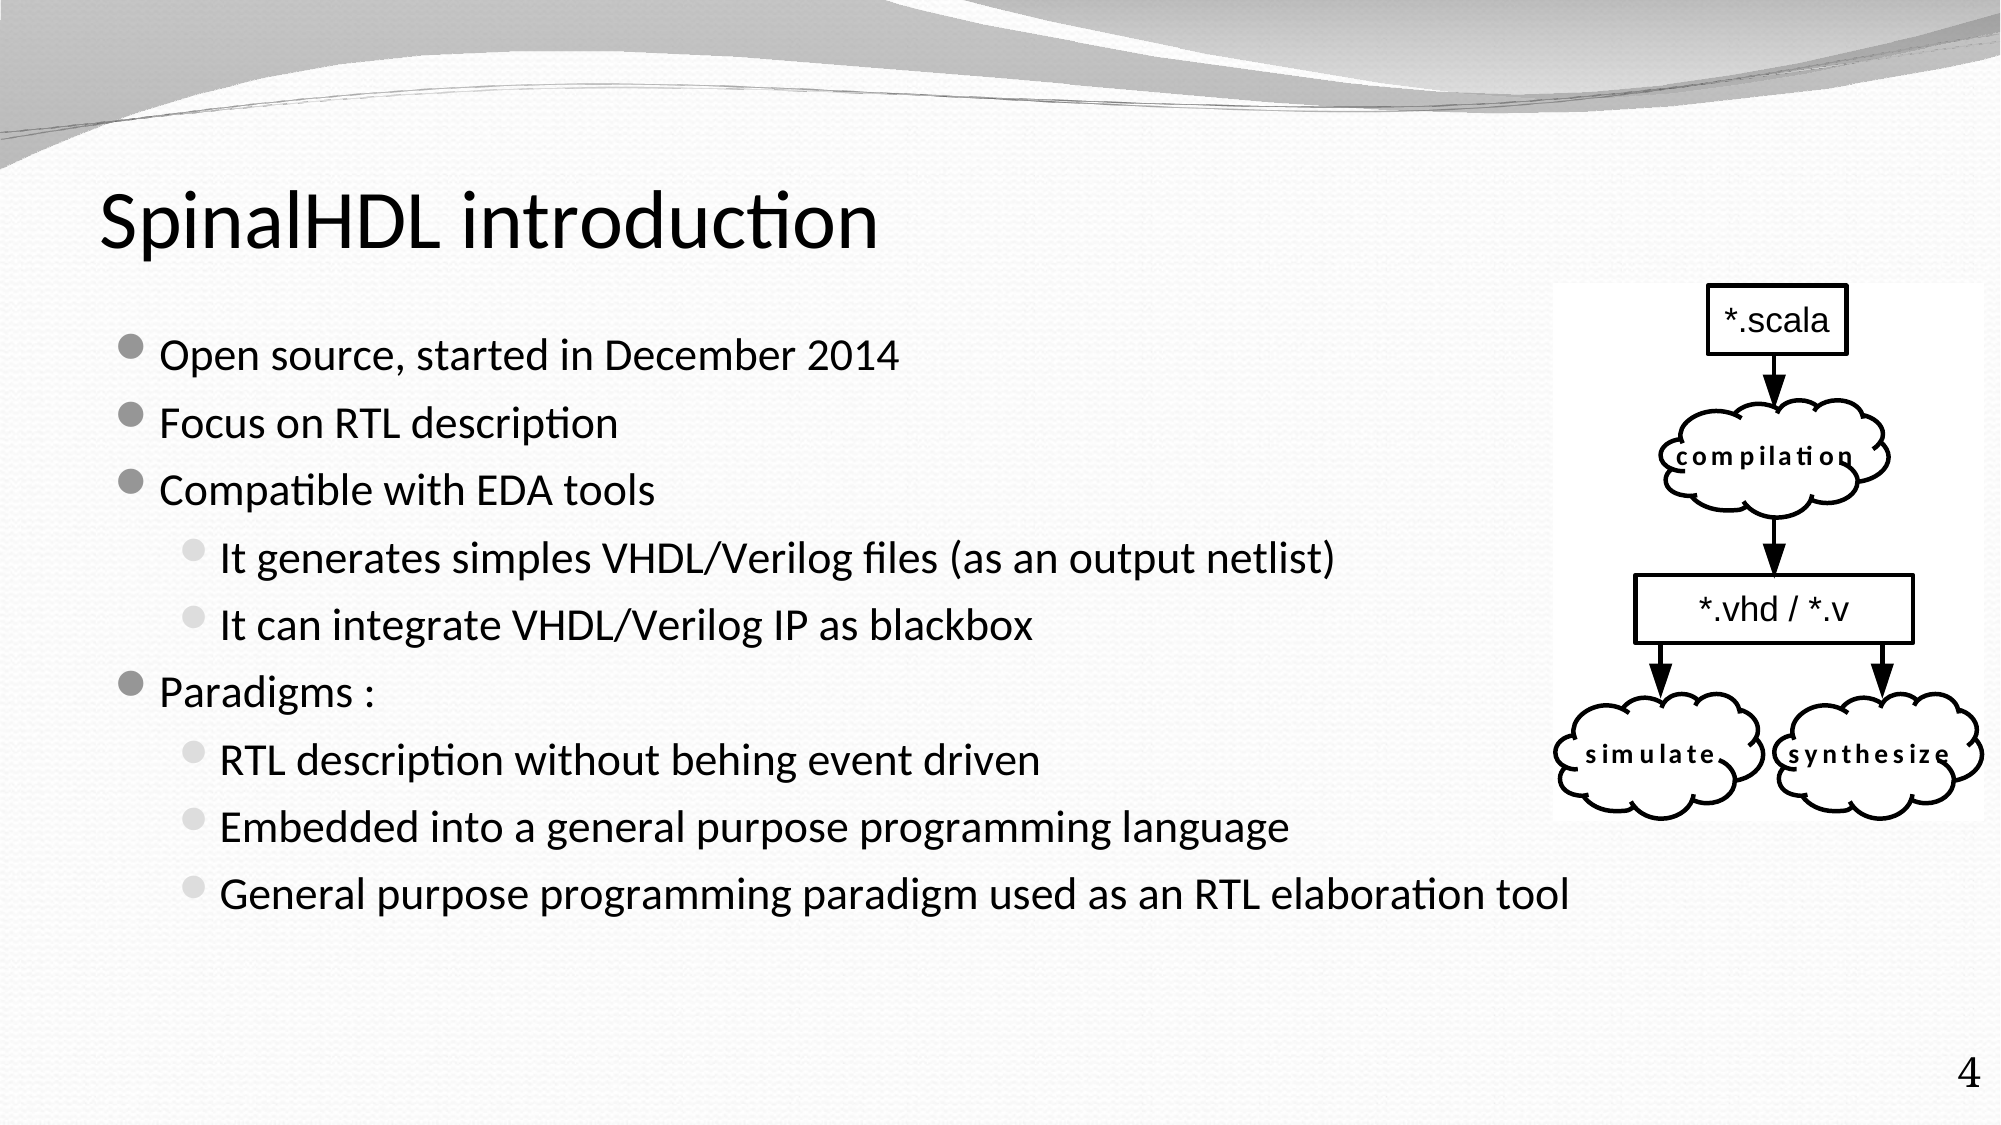

SpinalHDL introduction
# Open source, started in December 2014
Focus on RTL description
Compatible with EDA tools
It generates simples VHDL/Verilog files (as an output netlist)
It can integrate VHDL/Verilog IP as blackbox
Paradigms :
RTL description without behing event driven
Embedded into a general purpose programming language
General purpose programming paradigm used as an RTL elaboration tool